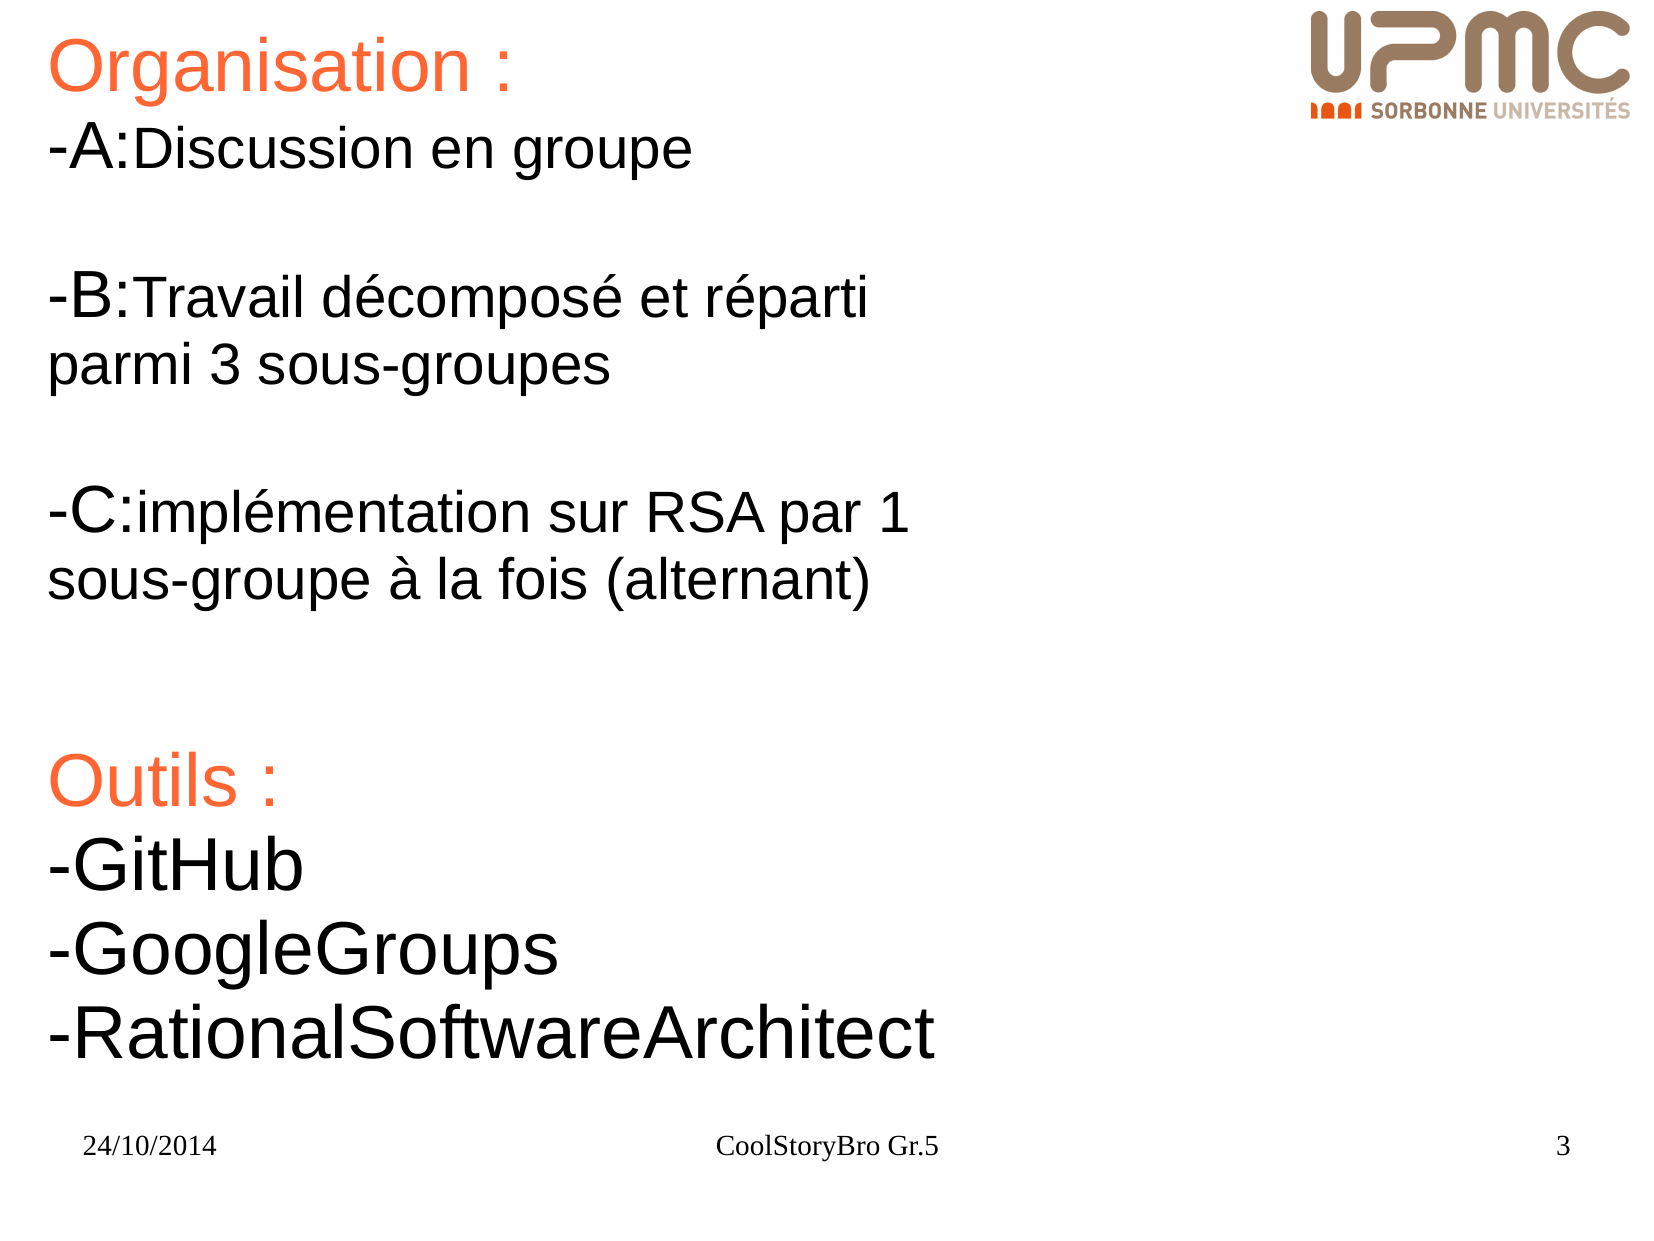

# Organisation : -A:Discussion en groupe -B:Travail décomposé et réparti parmi 3 sous-groupes -C:implémentation sur RSA par 1 sous-groupe à la fois (alternant)
Outils :
-GitHub
-GoogleGroups
-RationalSoftwareArchitect
24/10/2014
CoolStoryBro Gr.5
3